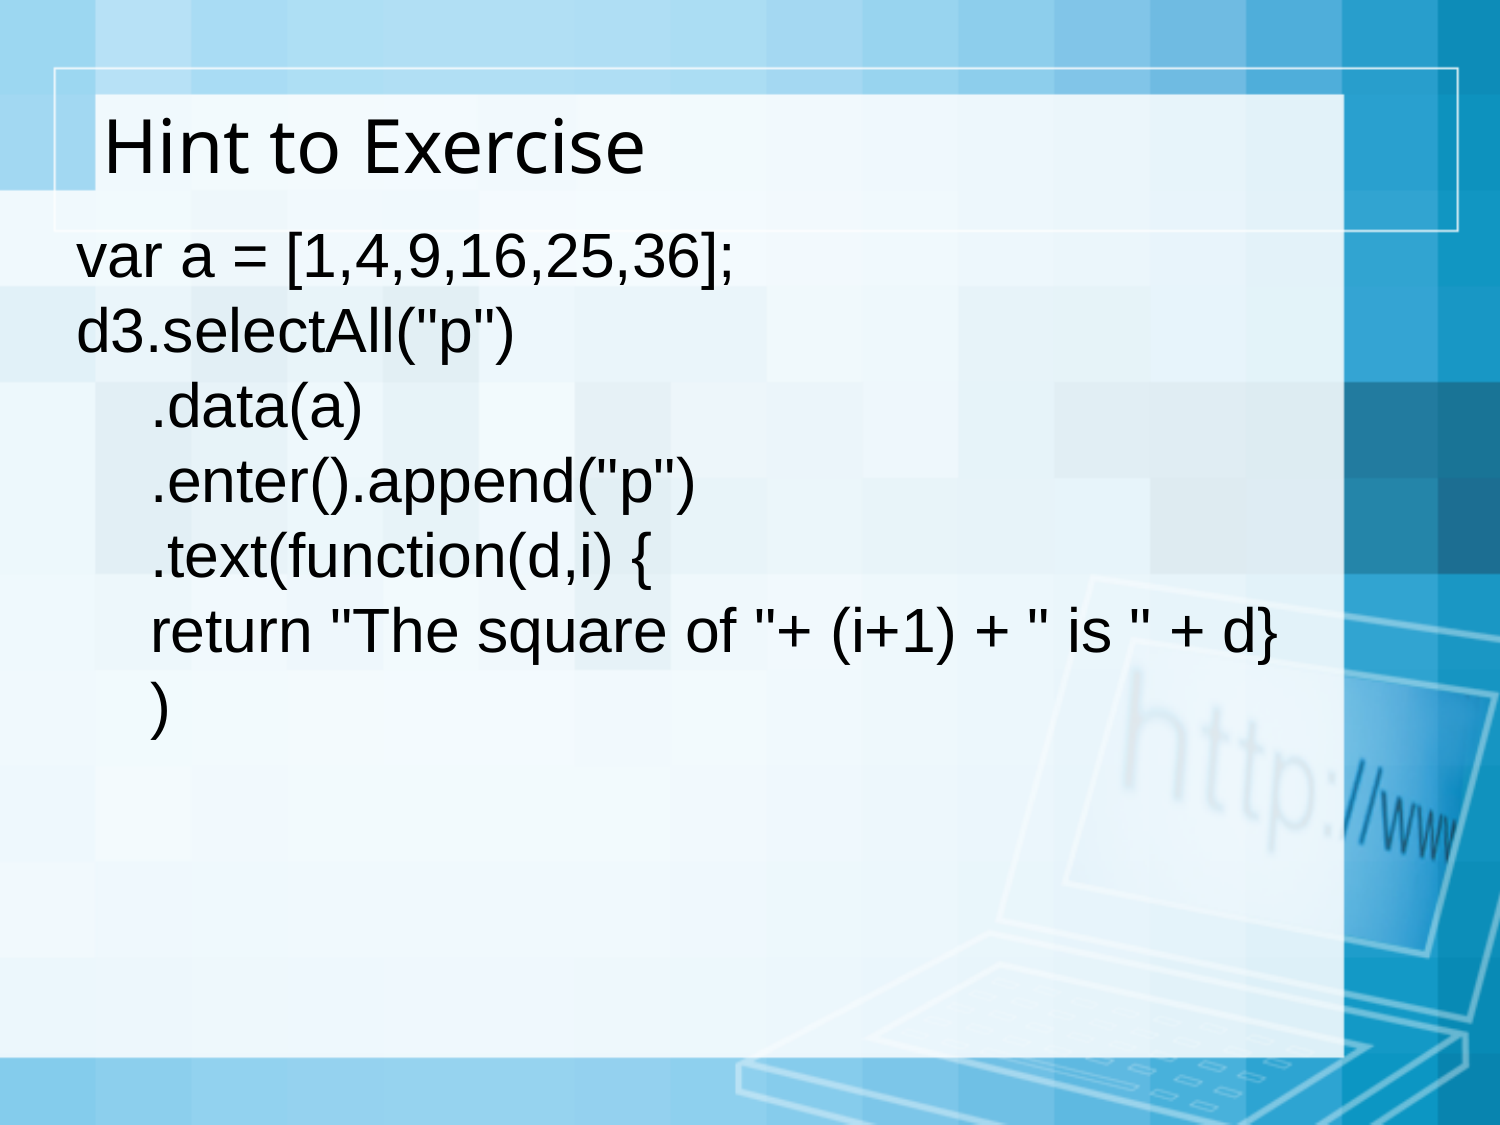

# Hint to Exercise
var a = [1,4,9,16,25,36];
d3.selectAll("p")
	.data(a)
	.enter().append("p")
	.text(function(d,i) {
	return "The square of "+ (i+1) + " is " + d}
	)